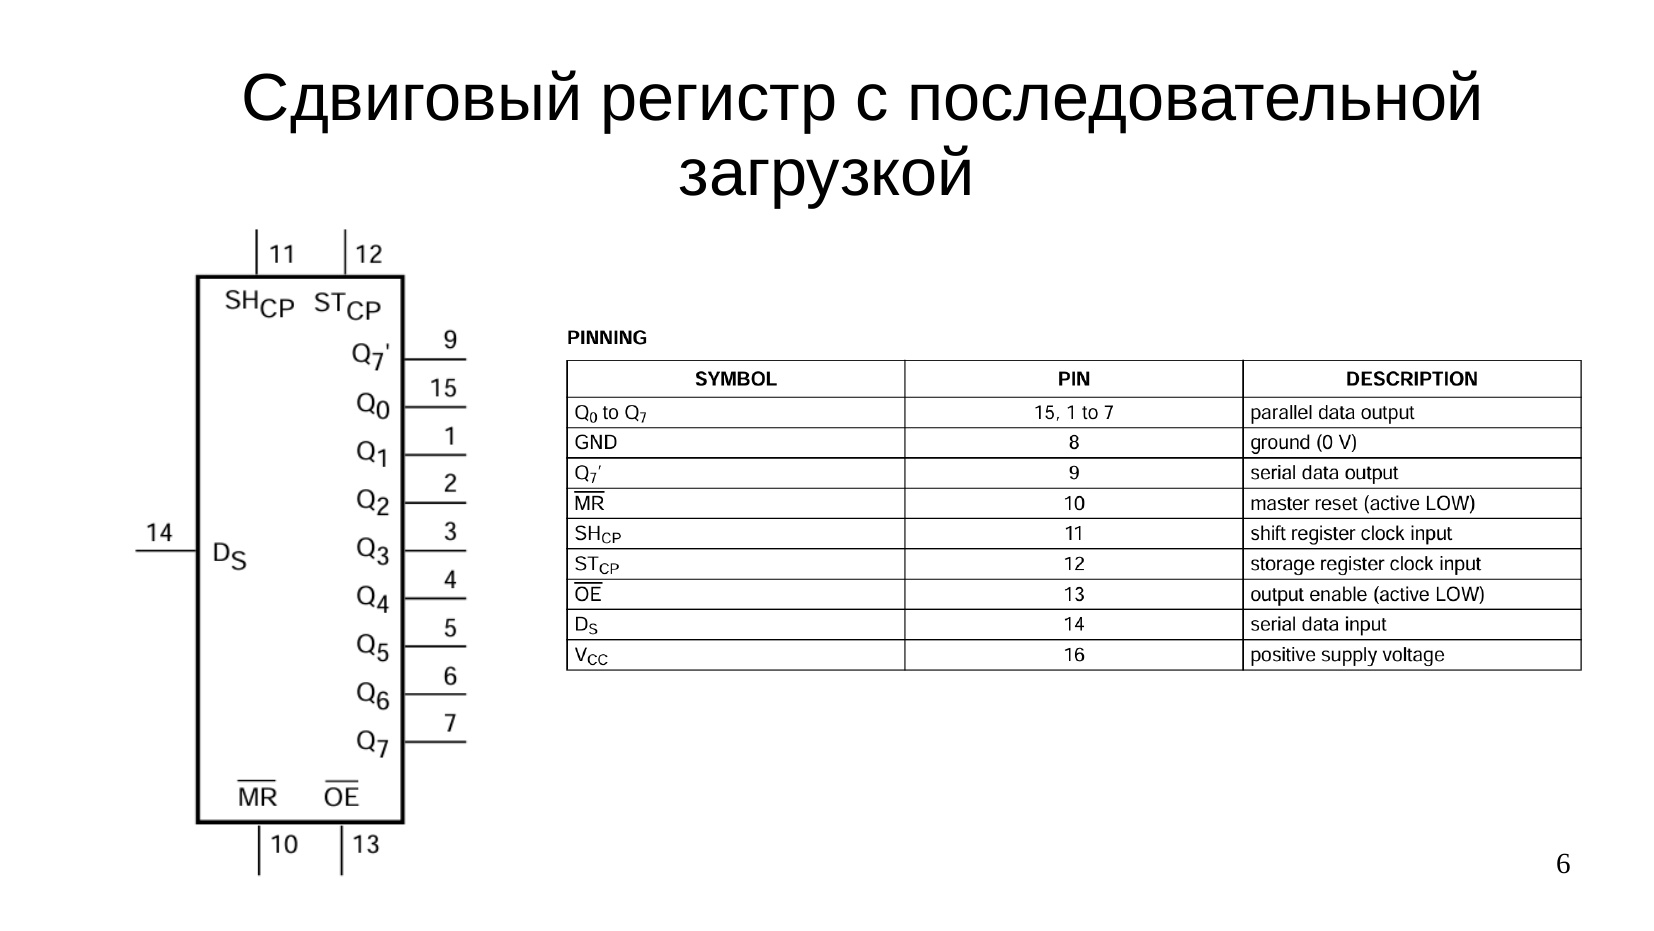

# Сдвиговый регистр с последовательной загрузкой
6